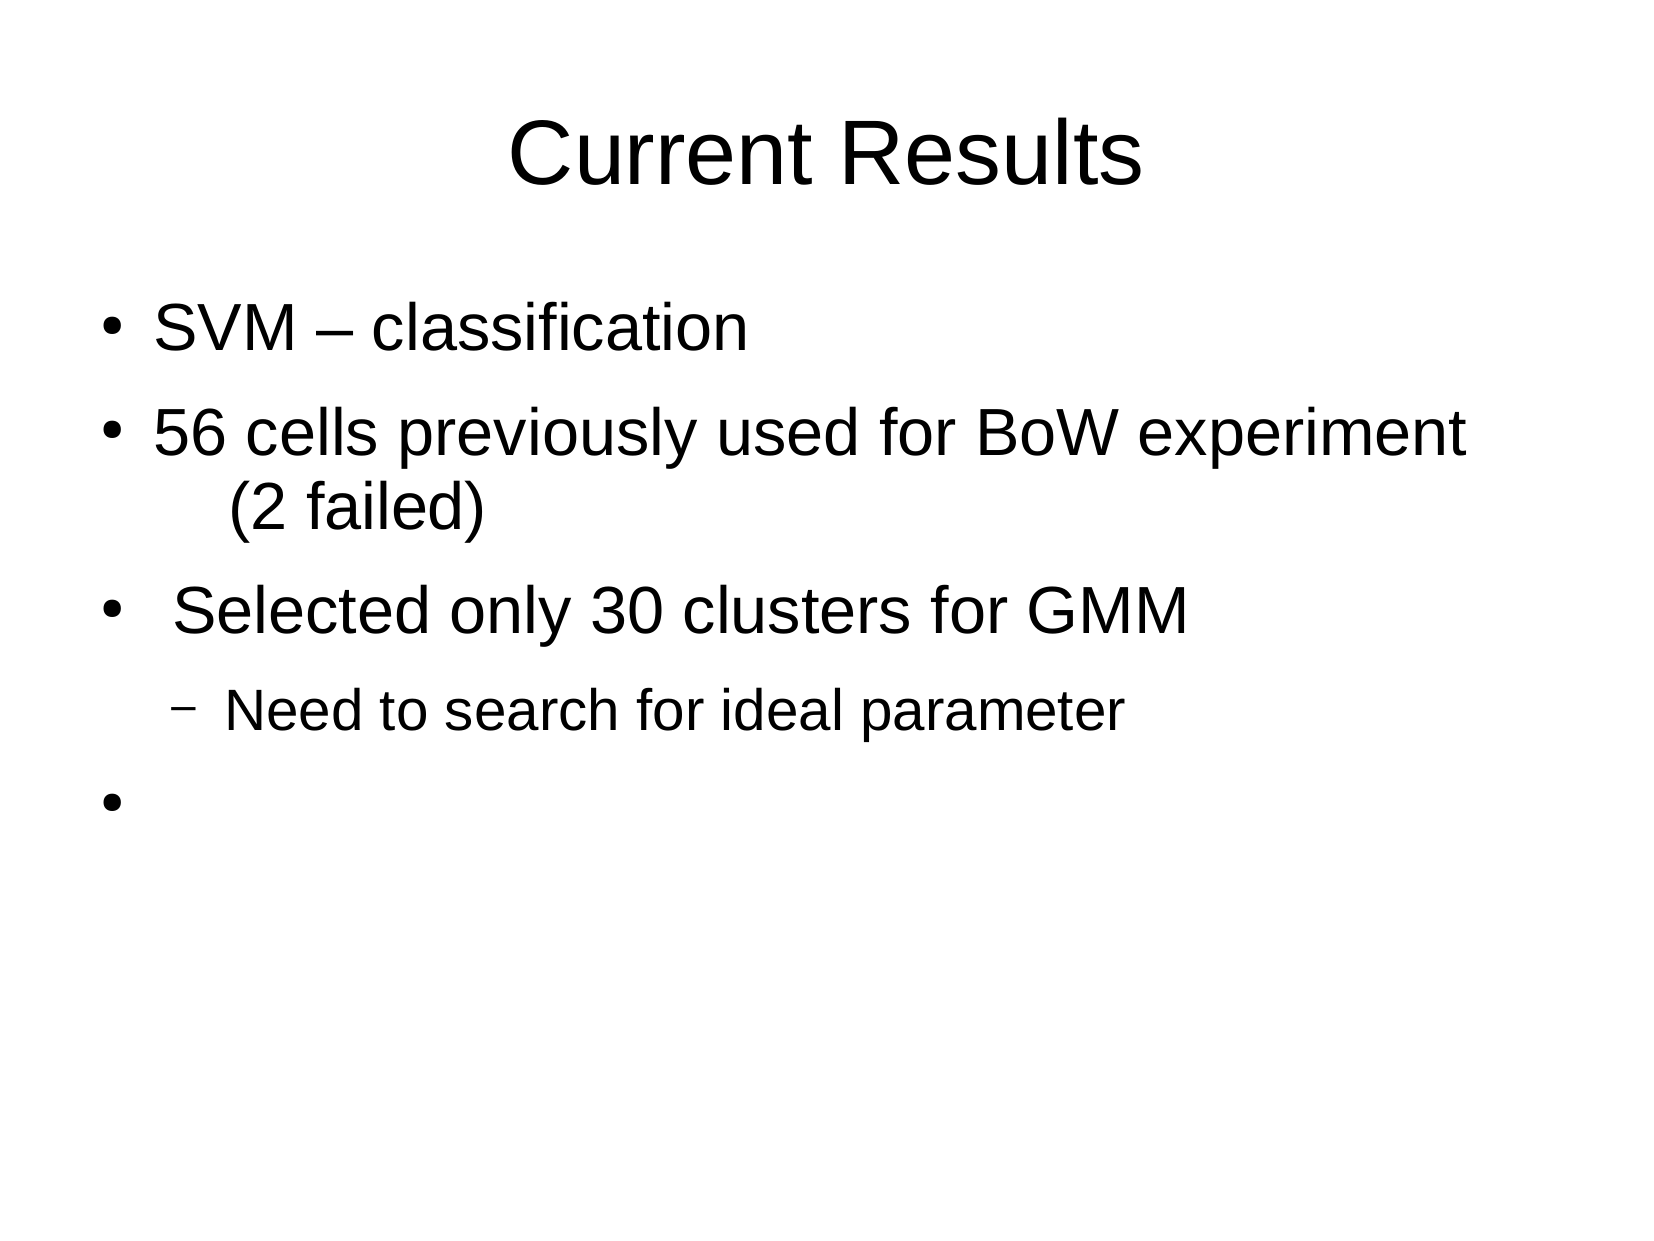

# Current Results
SVM – classification
56 cells previously used for BoW experiment 		(2 failed)
 Selected only 30 clusters for GMM
Need to search for ideal parameter